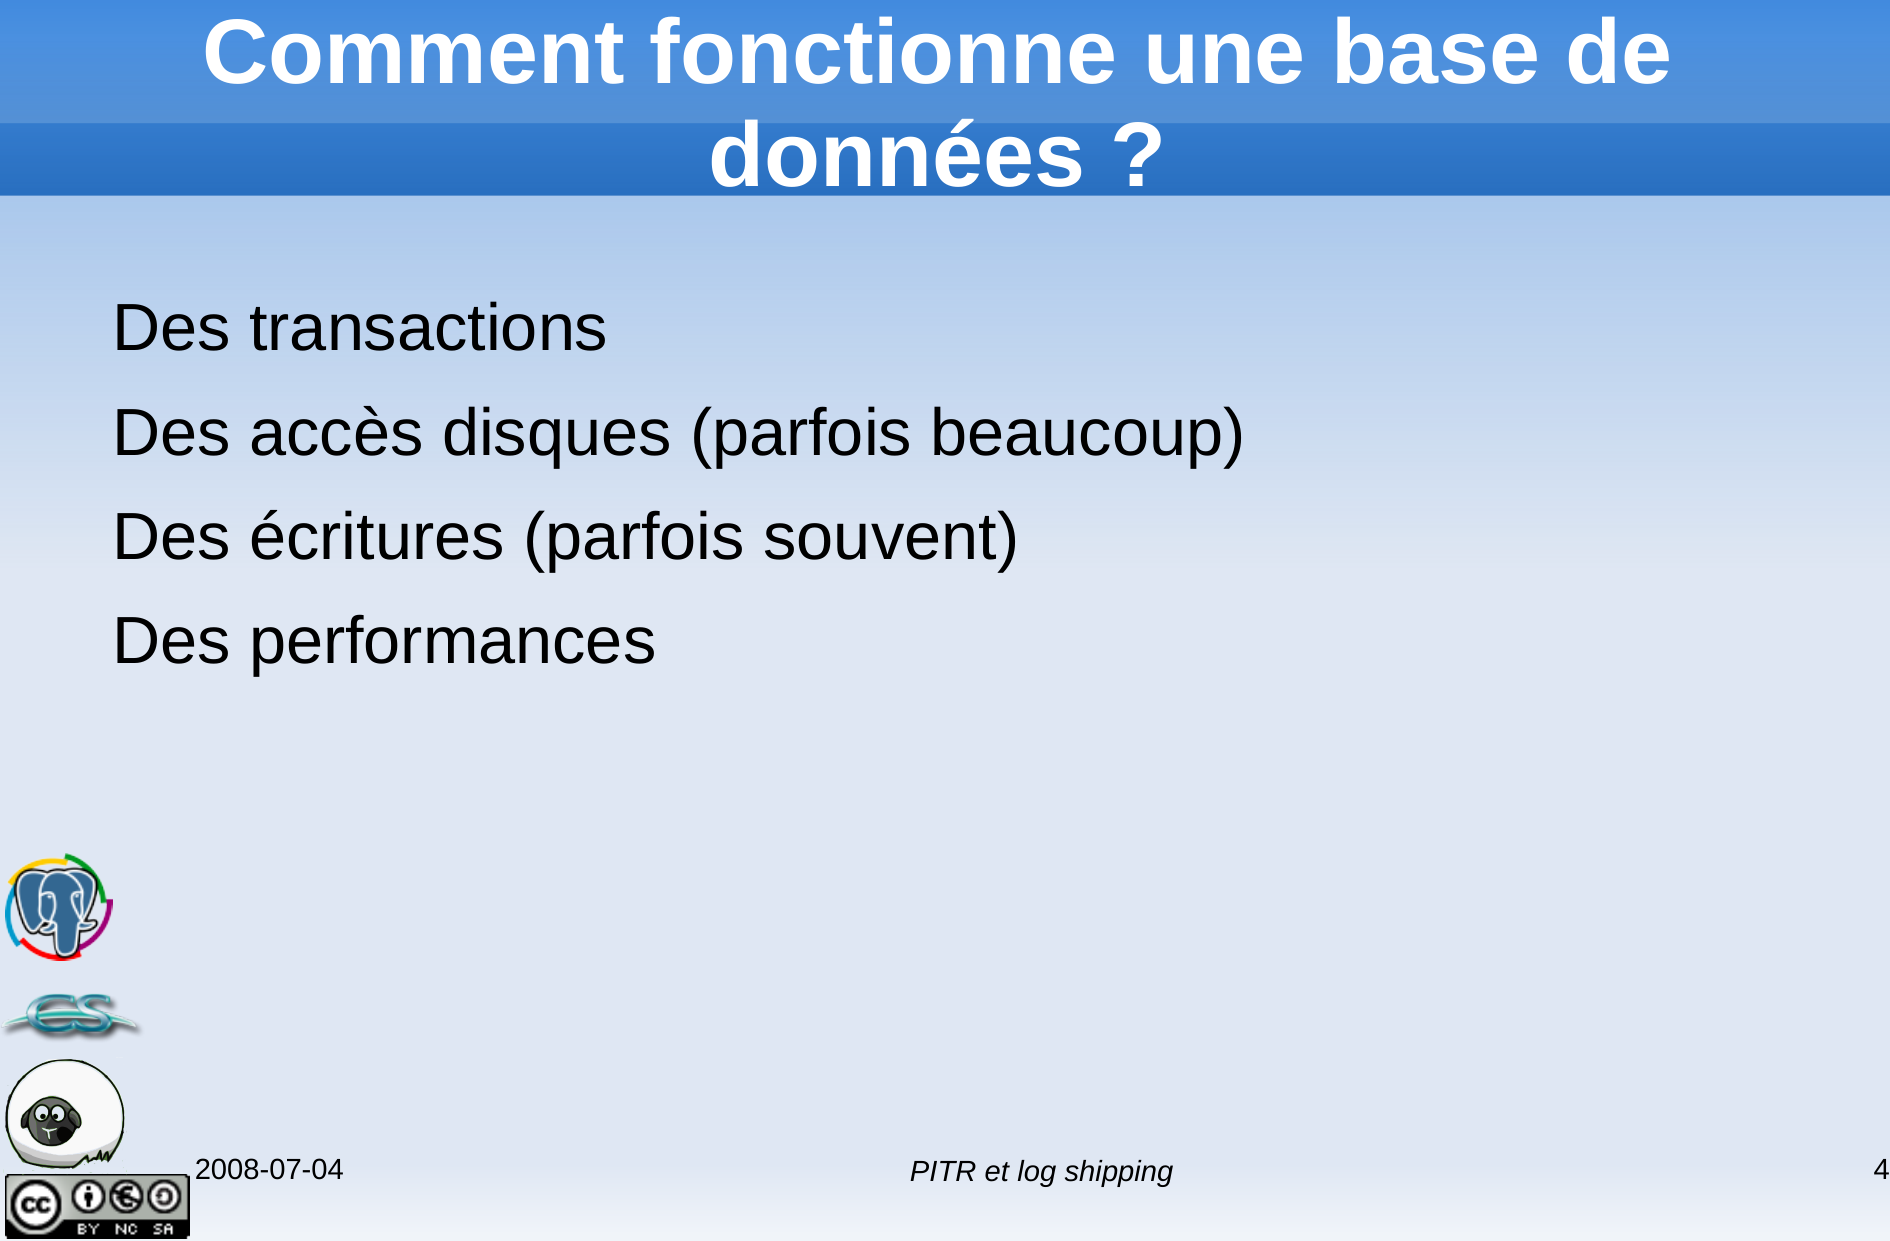

# Comment fonctionne une base de données ?
Des transactions
Des accès disques (parfois beaucoup)
Des écritures (parfois souvent)
Des performances
2008-07-04
4
PITR et log shipping